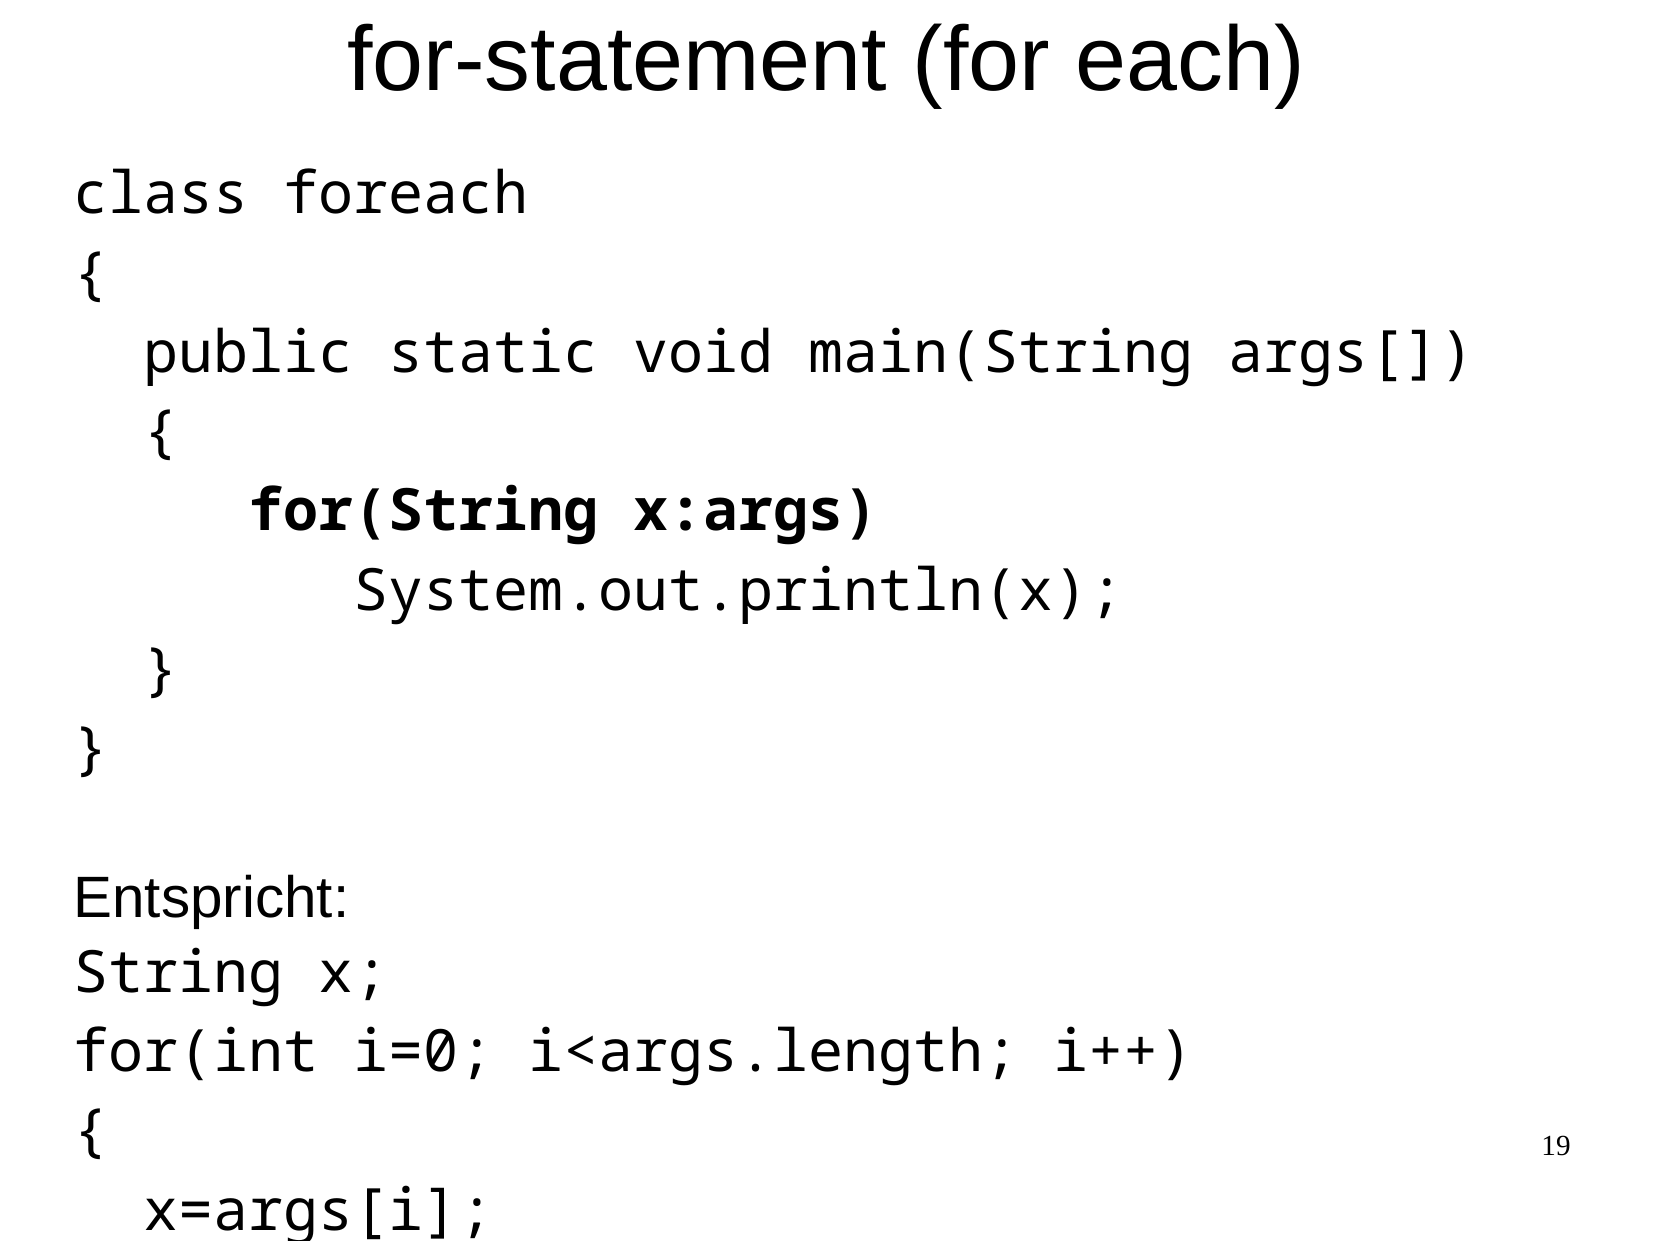

# for-statement (for each)
class foreach
{
 public static void main(String args[])
 {
 for(String x:args)
 System.out.println(x);
 }
}
Entspricht:
String x;
for(int i=0; i<args.length; i++)
{
 x=args[i];
 System.out.println(x);
}
19